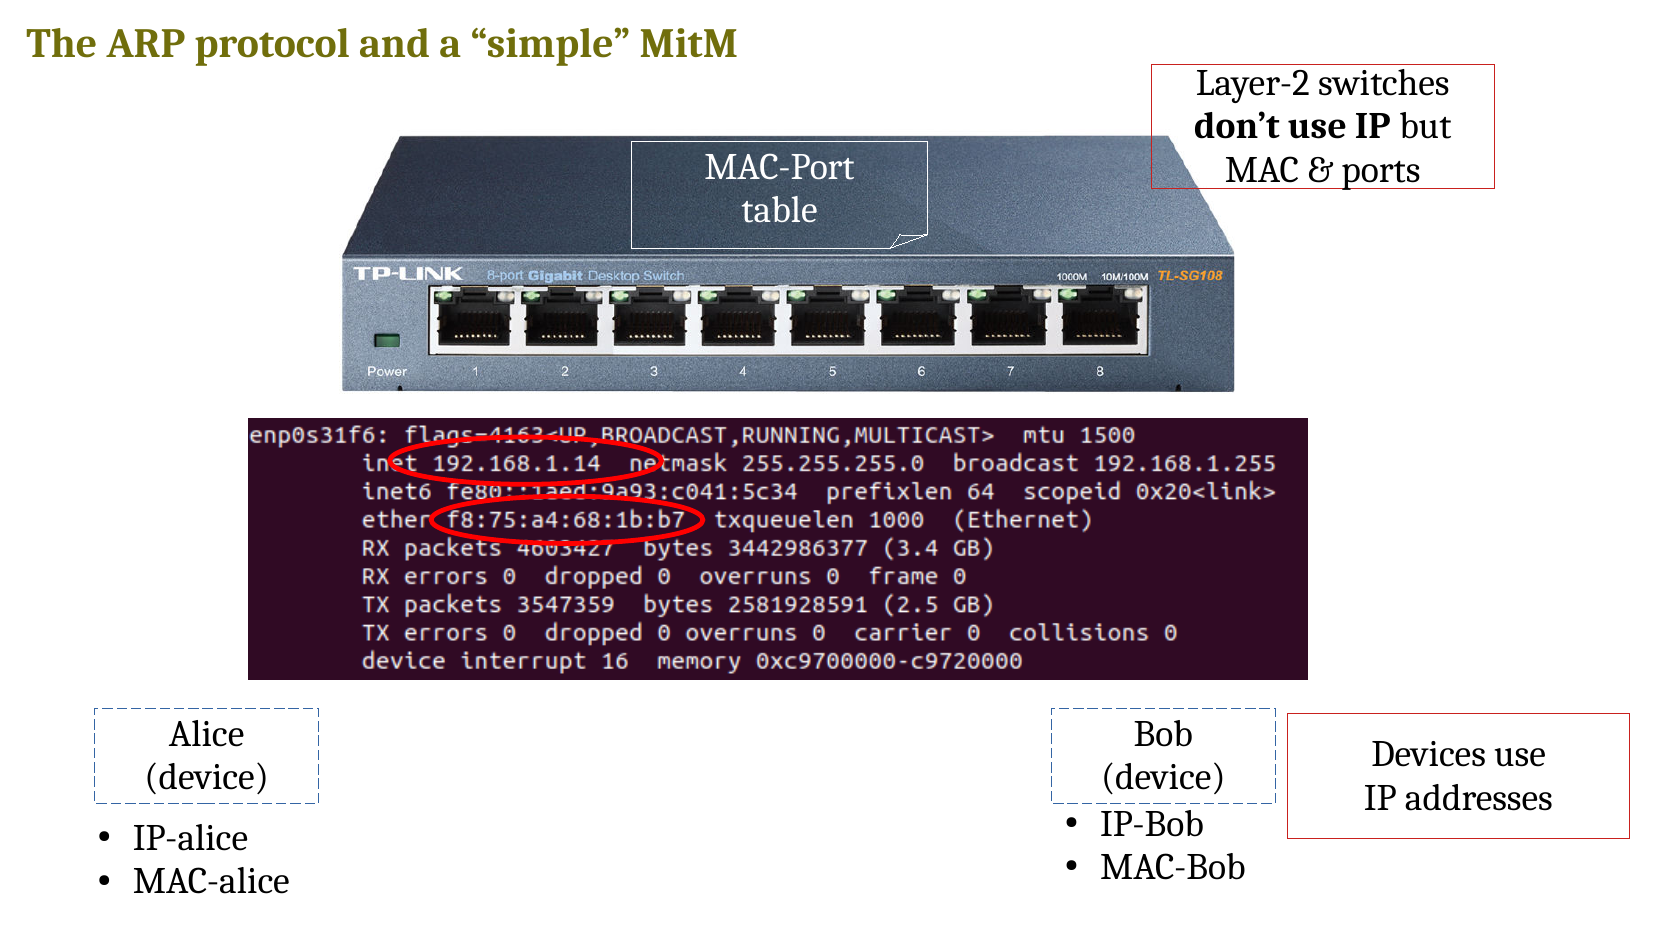

The ARP protocol and a “simple” MitM
Layer-2 switches don’t use IP but MAC & ports
MAC-Port
table
Alice
(device)
Bob
(device)
Devices use
IP addresses
IP-Bob
MAC-Bob
IP-alice
MAC-alice